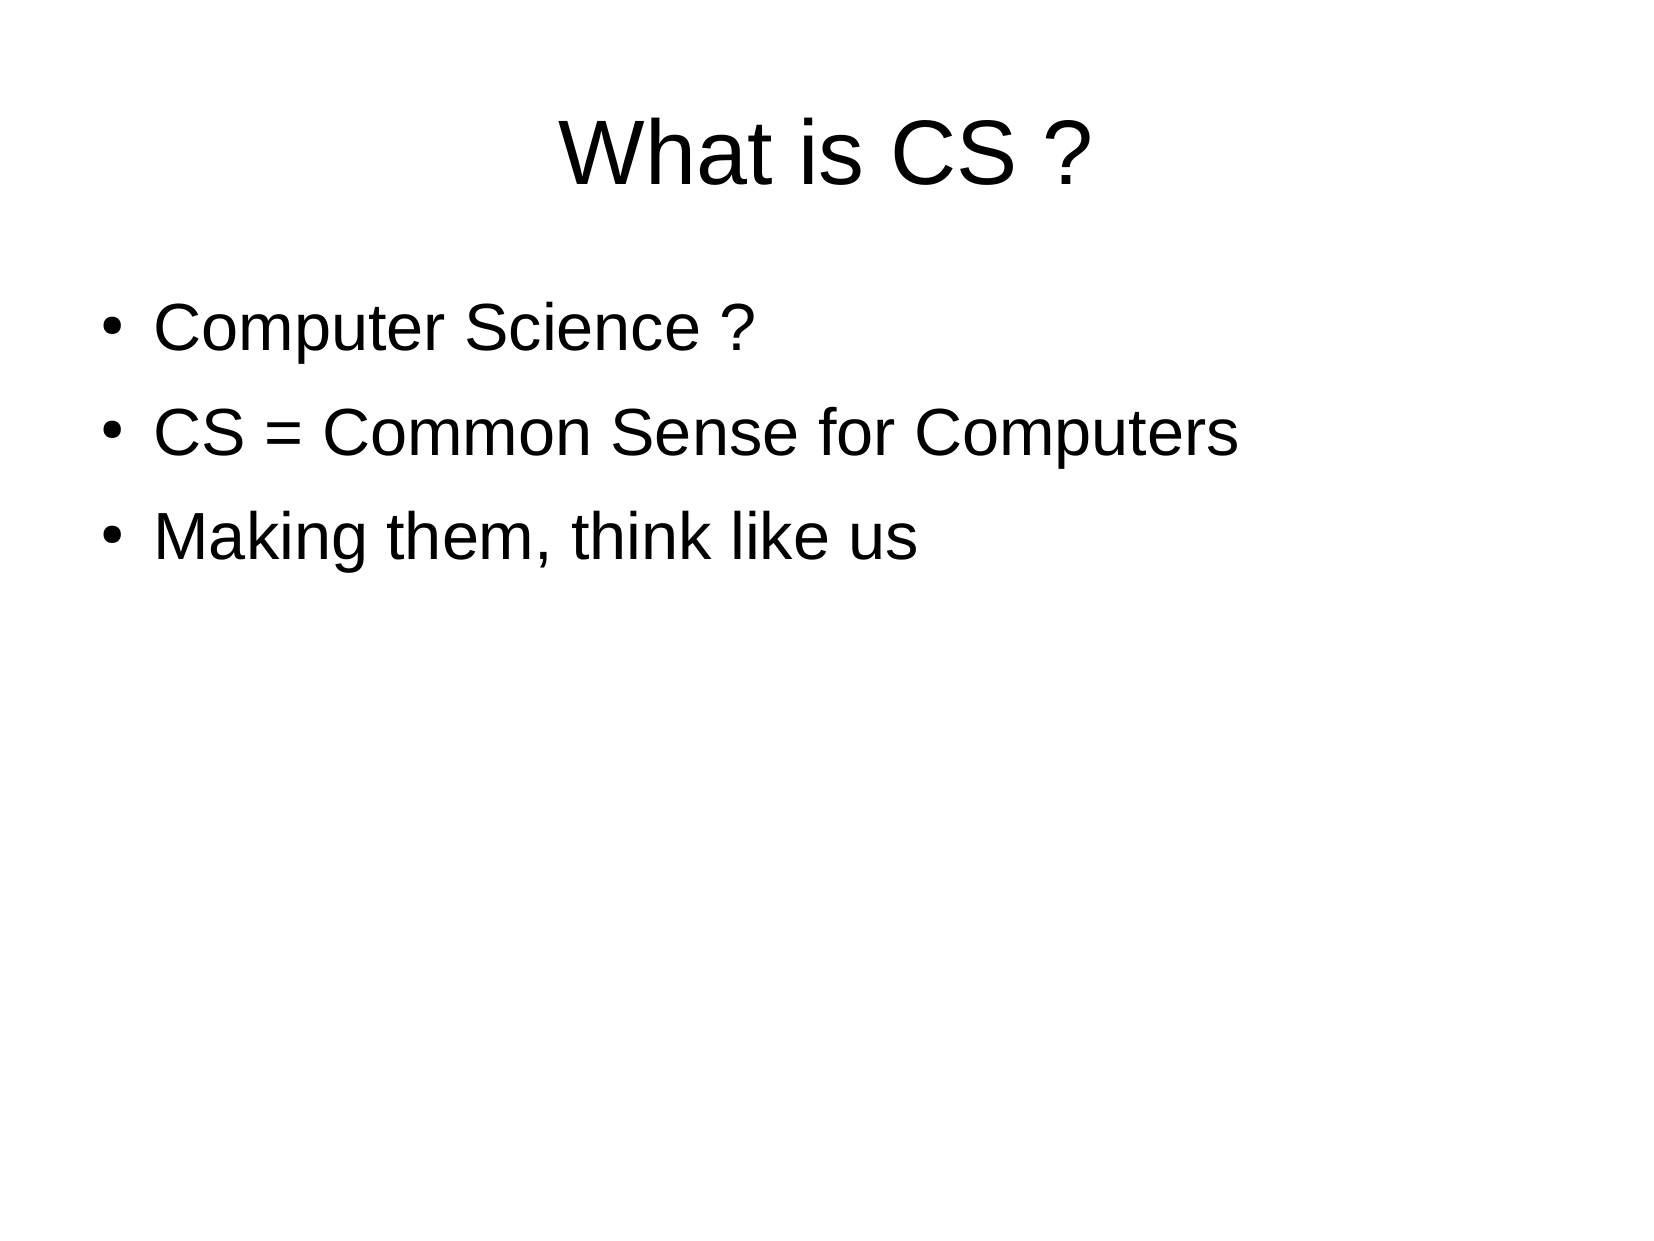

# What is CS ?
Computer Science ?
CS = Common Sense for Computers
Making them, think like us